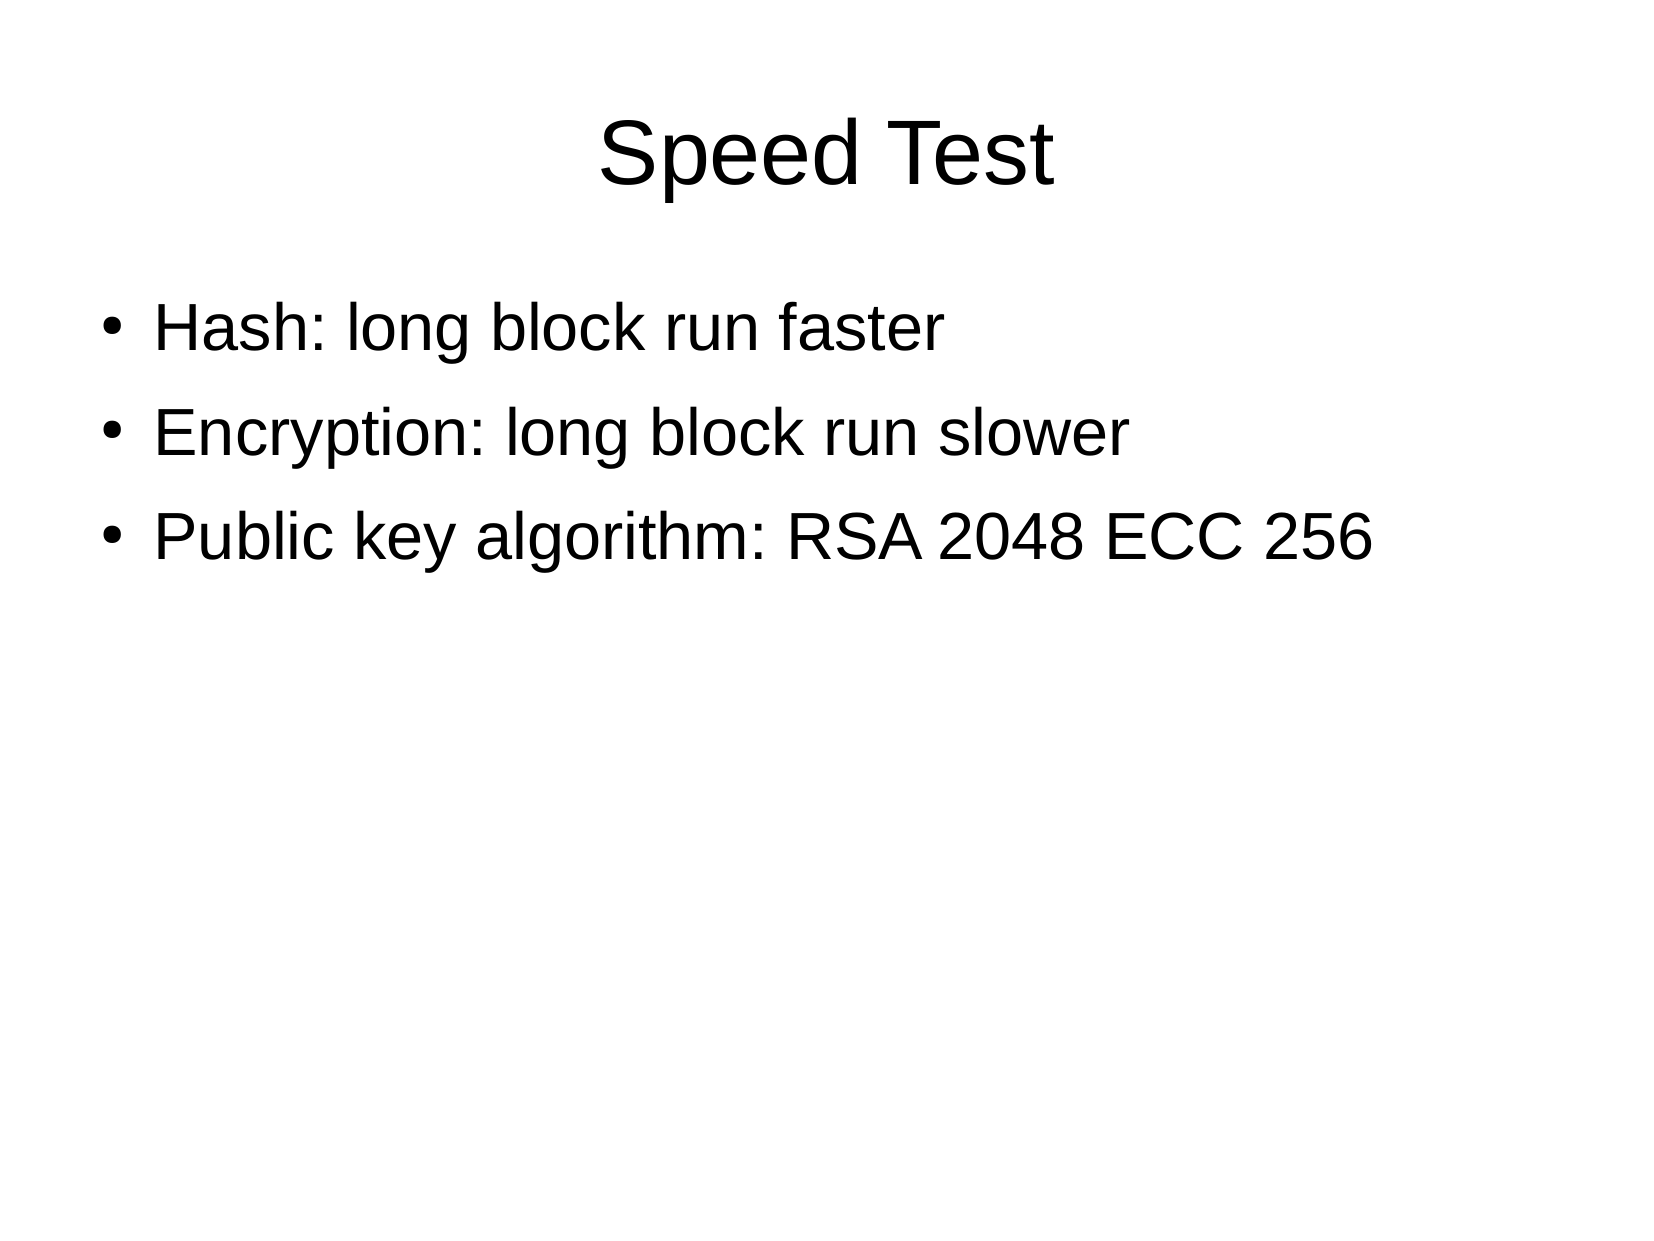

# Speed Test
Hash: long block run faster
Encryption: long block run slower
Public key algorithm: RSA 2048 ECC 256